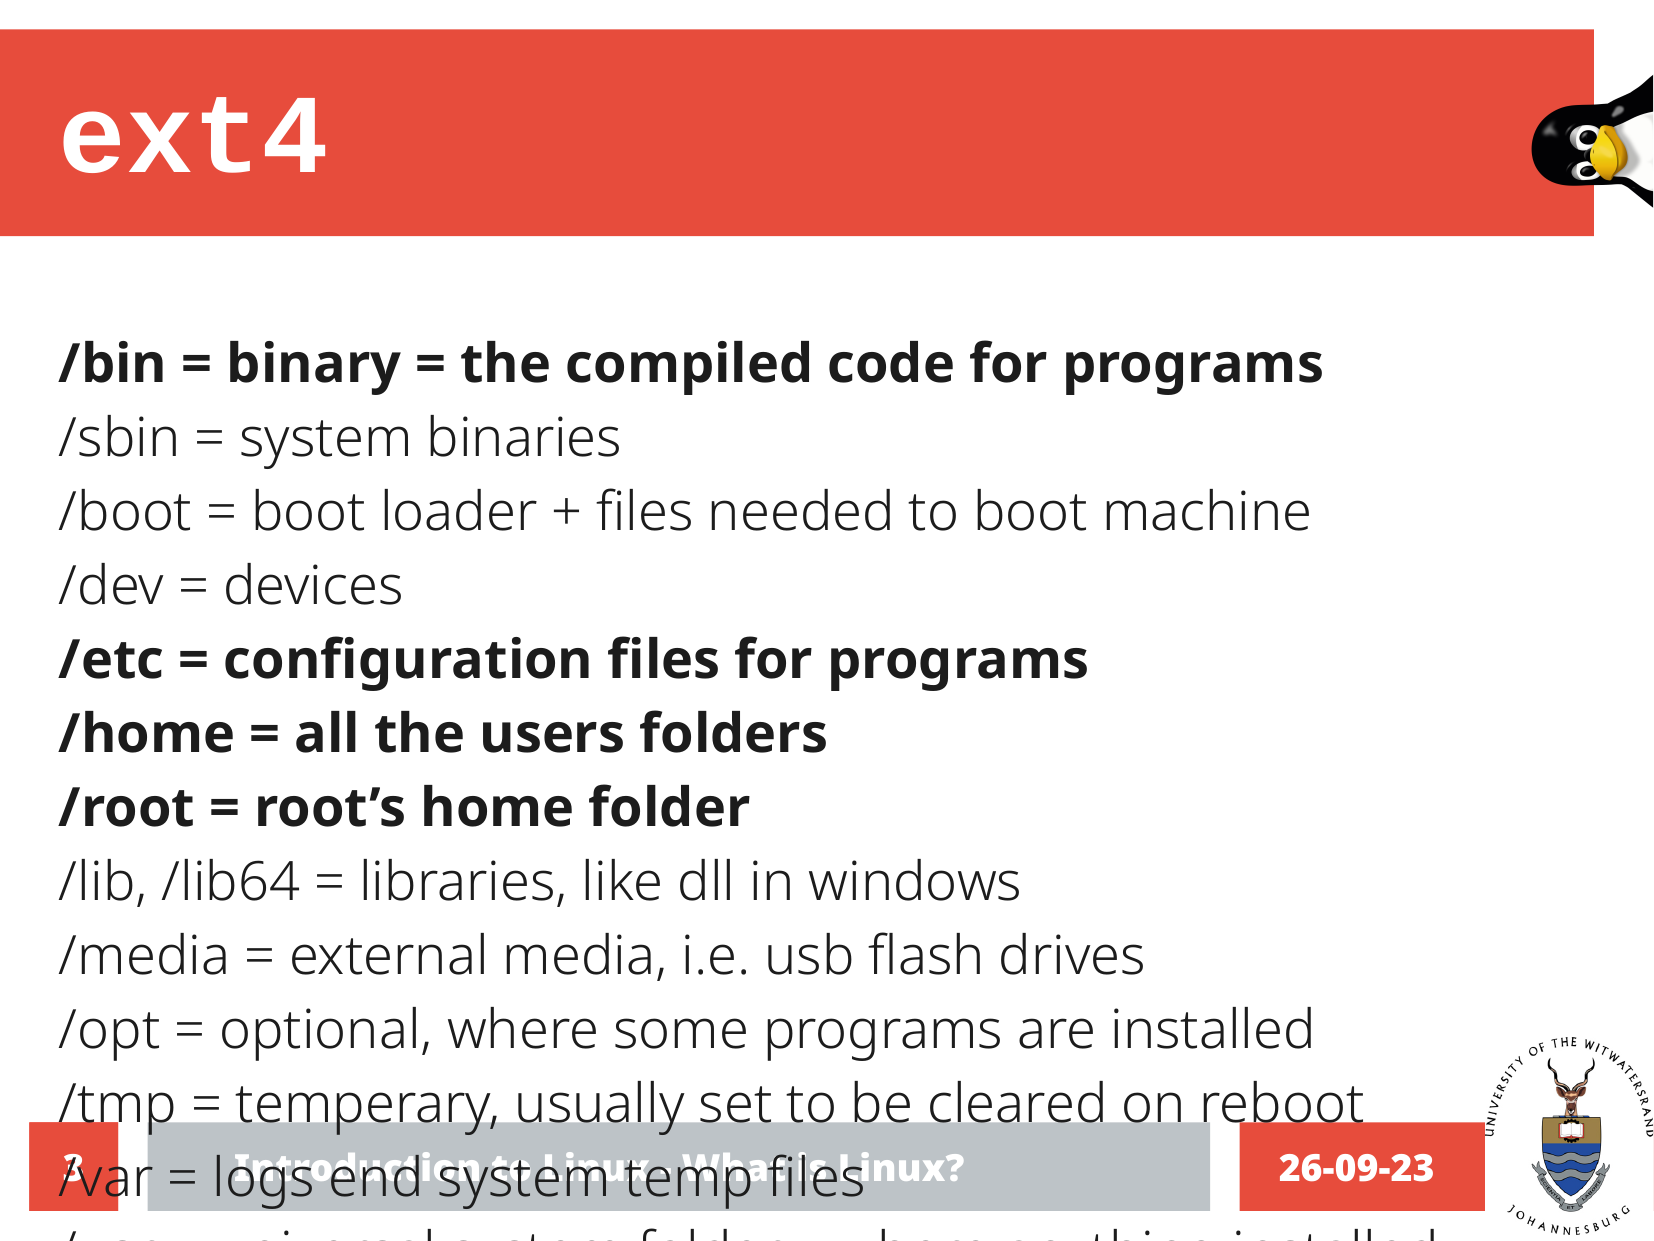

# ext4
/bin = binary = the compiled code for programs
/sbin = system binaries
/boot = boot loader + files needed to boot machine
/dev = devices
/etc = configuration files for programs
/home = all the users folders
/root = root’s home folder
/lib, /lib64 = libraries, like dll in windows
/media = external media, i.e. usb flash drives
/opt = optional, where some programs are installed
/tmp = temperary, usually set to be cleared on reboot
/var = logs end system temp files
/usr = universal system folder – where anything installed from a user is stored
/mnt = mount – taught in the future!
/proc = process information, runtime system information
3
 Introduction to Linux - What is Linux?